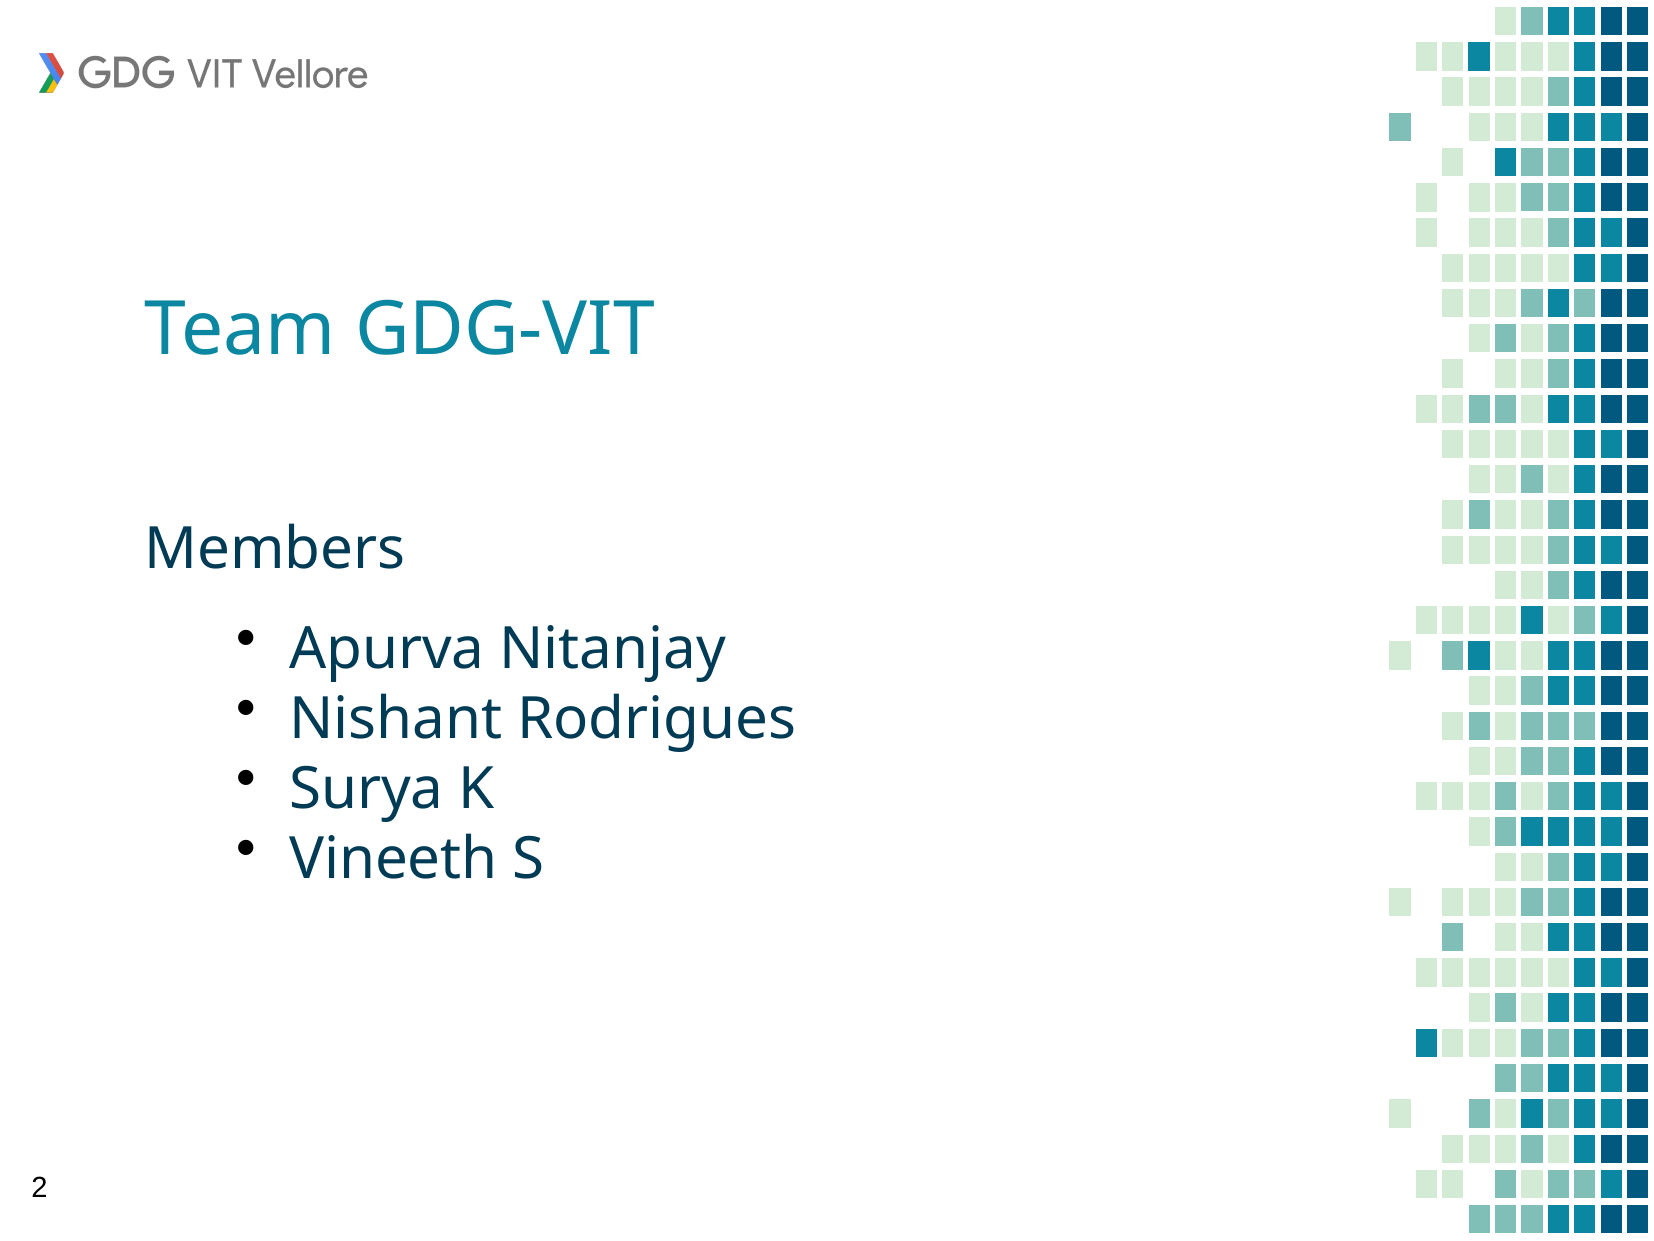

# Team GDG-VIT
Members
Apurva Nitanjay
Nishant Rodrigues
Surya K
Vineeth S